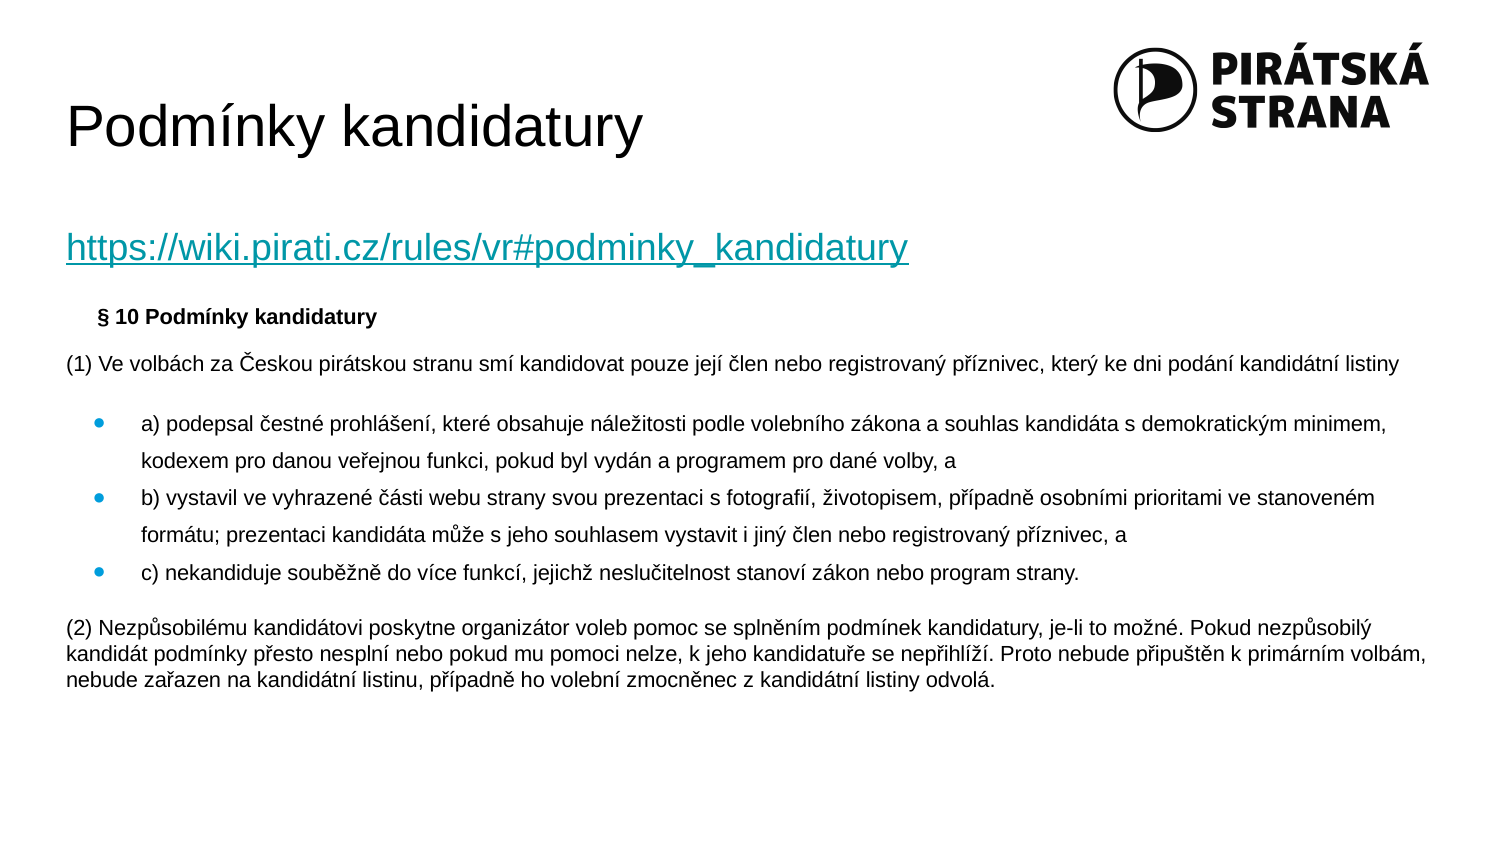

# Podmínky kandidatury
https://wiki.pirati.cz/rules/vr#podminky_kandidatury
§ 10 Podmínky kandidatury
(1) Ve volbách za Českou pirátskou stranu smí kandidovat pouze její člen nebo registrovaný příznivec, který ke dni podání kandidátní listiny
a) podepsal čestné prohlášení, které obsahuje náležitosti podle volebního zákona a souhlas kandidáta s demokratickým minimem, kodexem pro danou veřejnou funkci, pokud byl vydán a programem pro dané volby, a
b) vystavil ve vyhrazené části webu strany svou prezentaci s fotografií, životopisem, případně osobními prioritami ve stanoveném formátu; prezentaci kandidáta může s jeho souhlasem vystavit i jiný člen nebo registrovaný příznivec, a
c) nekandiduje souběžně do více funkcí, jejichž neslučitelnost stanoví zákon nebo program strany.
(2) Nezpůsobilému kandidátovi poskytne organizátor voleb pomoc se splněním podmínek kandidatury, je-li to možné. Pokud nezpůsobilý kandidát podmínky přesto nesplní nebo pokud mu pomoci nelze, k jeho kandidatuře se nepřihlíží. Proto nebude připuštěn k primárním volbám, nebude zařazen na kandidátní listinu, případně ho volební zmocněnec z kandidátní listiny odvolá.